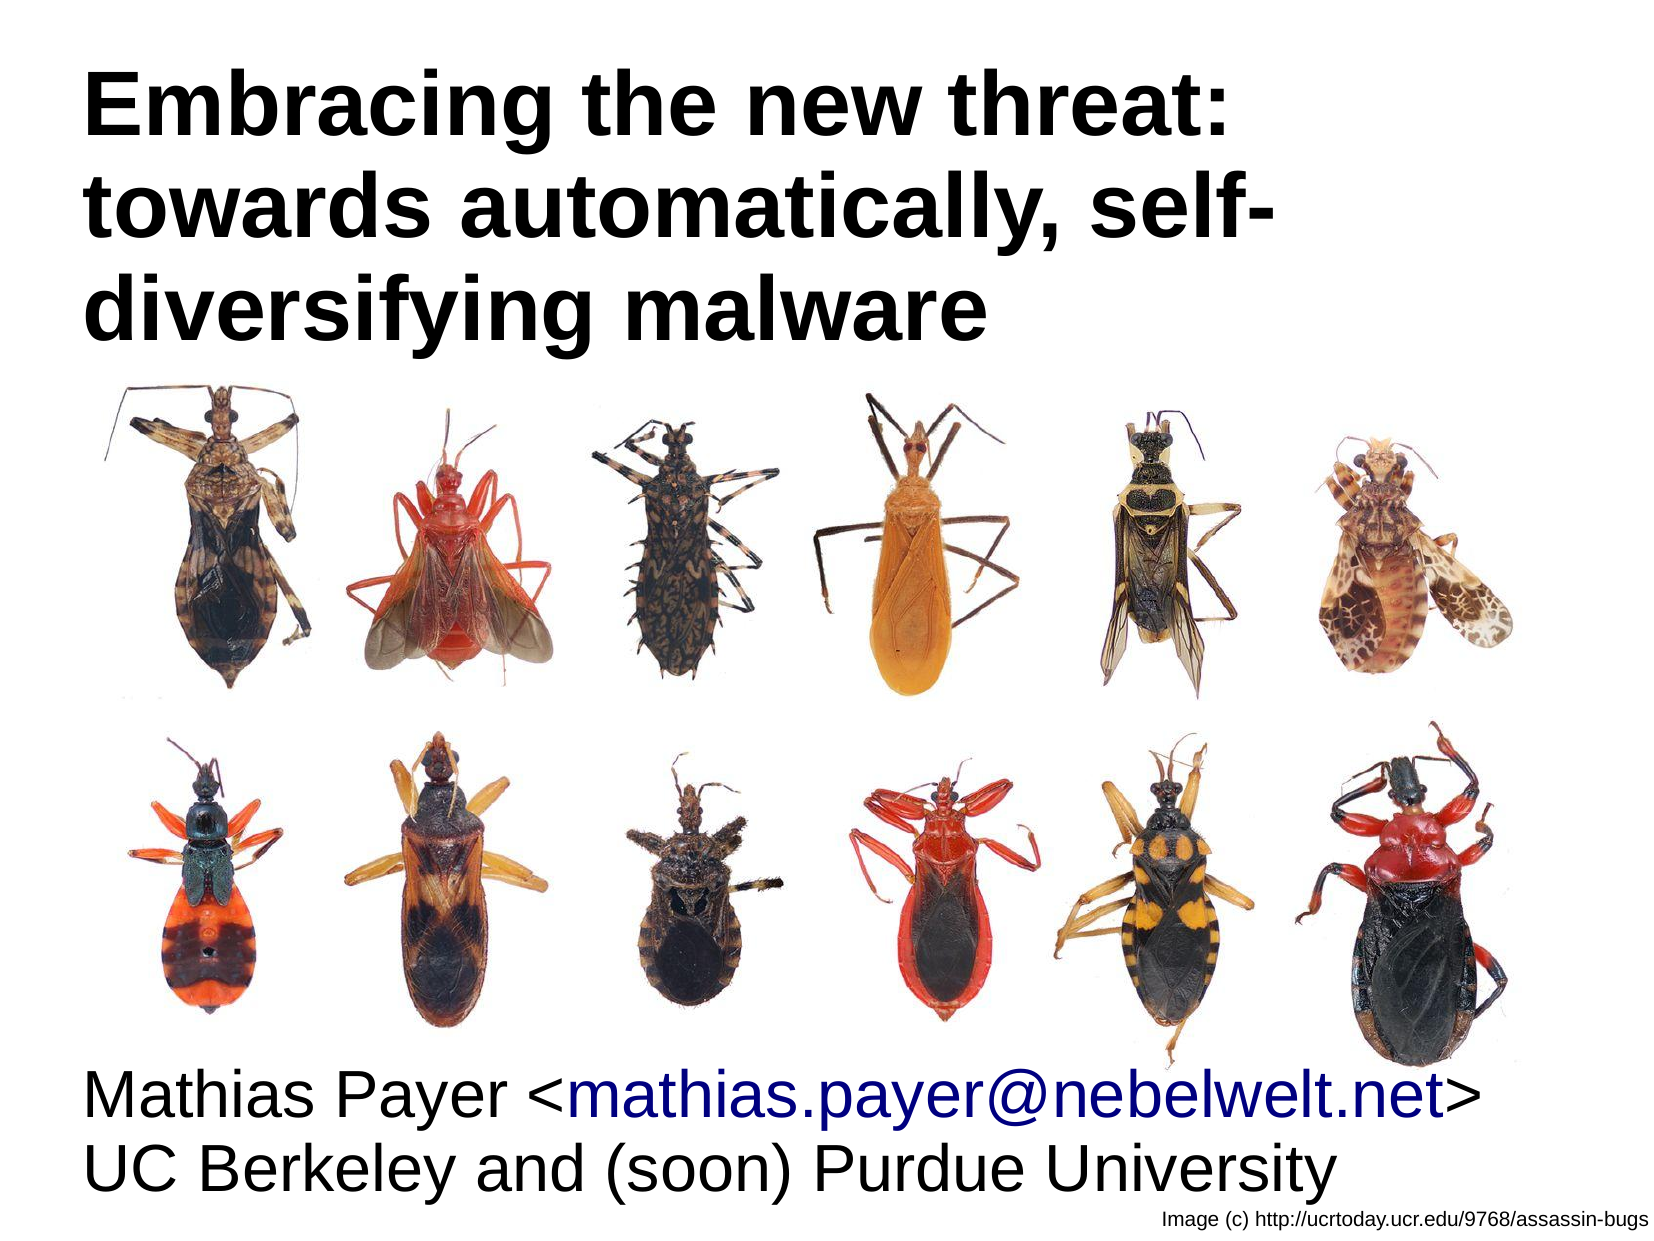

# Embracing the new threat: towards automatically, self-diversifying malware
Mathias Payer <mathias.payer@nebelwelt.net>
UC Berkeley and (soon) Purdue University
Image (c) http://ucrtoday.ucr.edu/9768/assassin-bugs